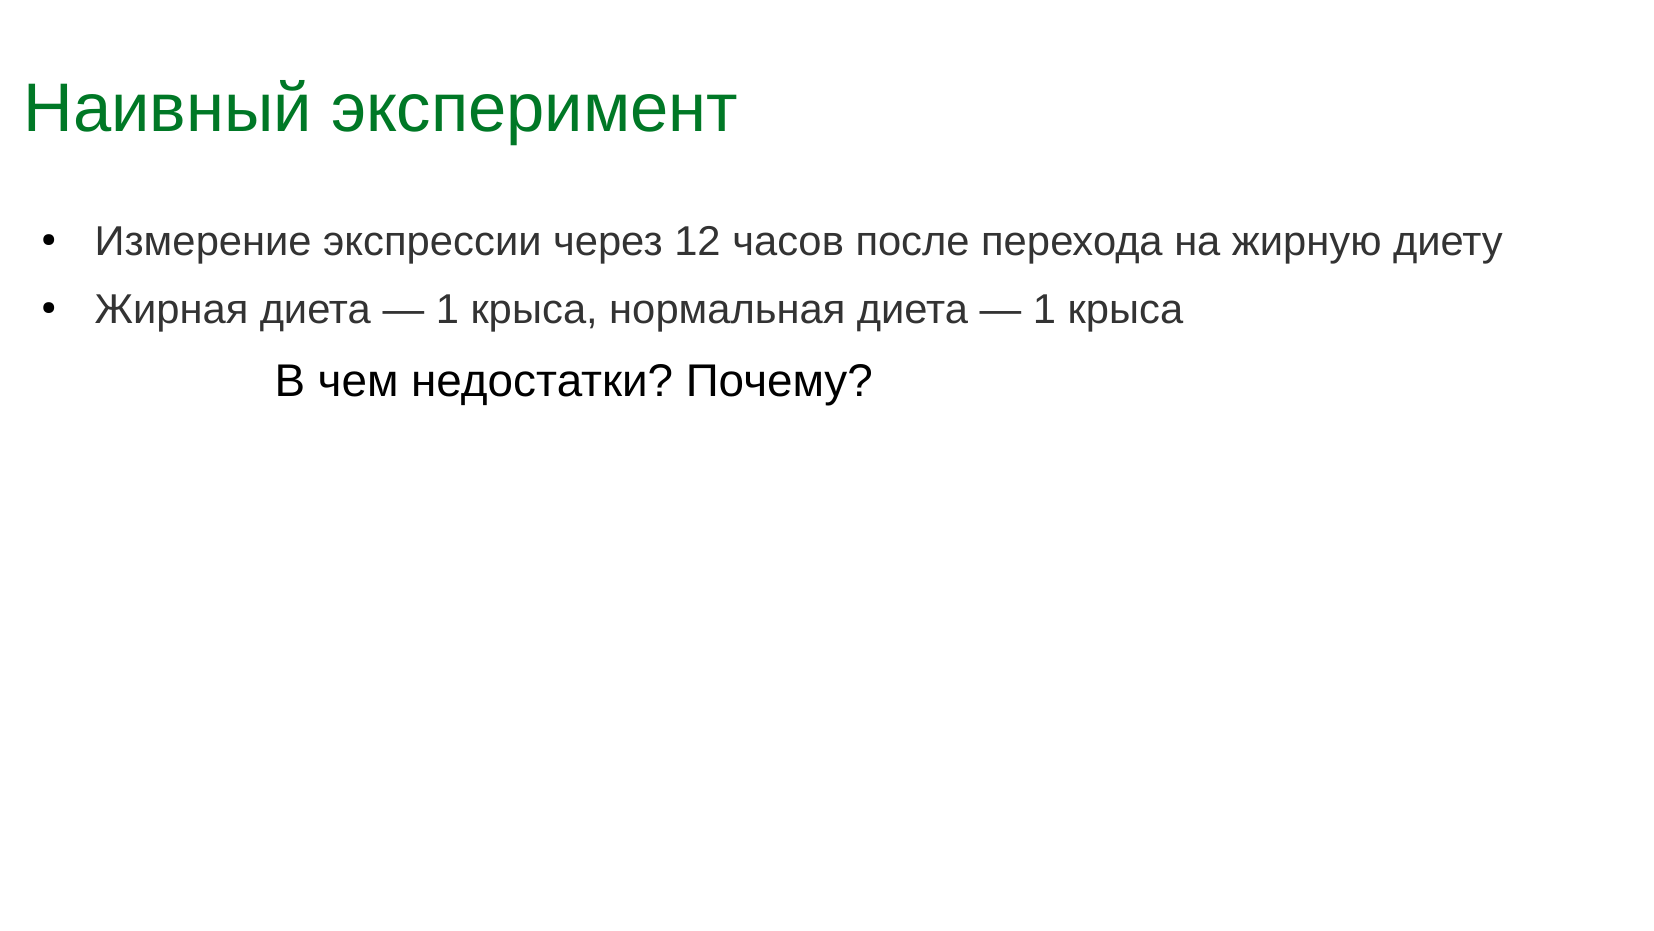

# Наивный эксперимент
Измерение экспрессии через 12 часов после перехода на жирную диету
Жирная диета — 1 крыса, нормальная диета — 1 крыса
В чем недостатки? Почему?